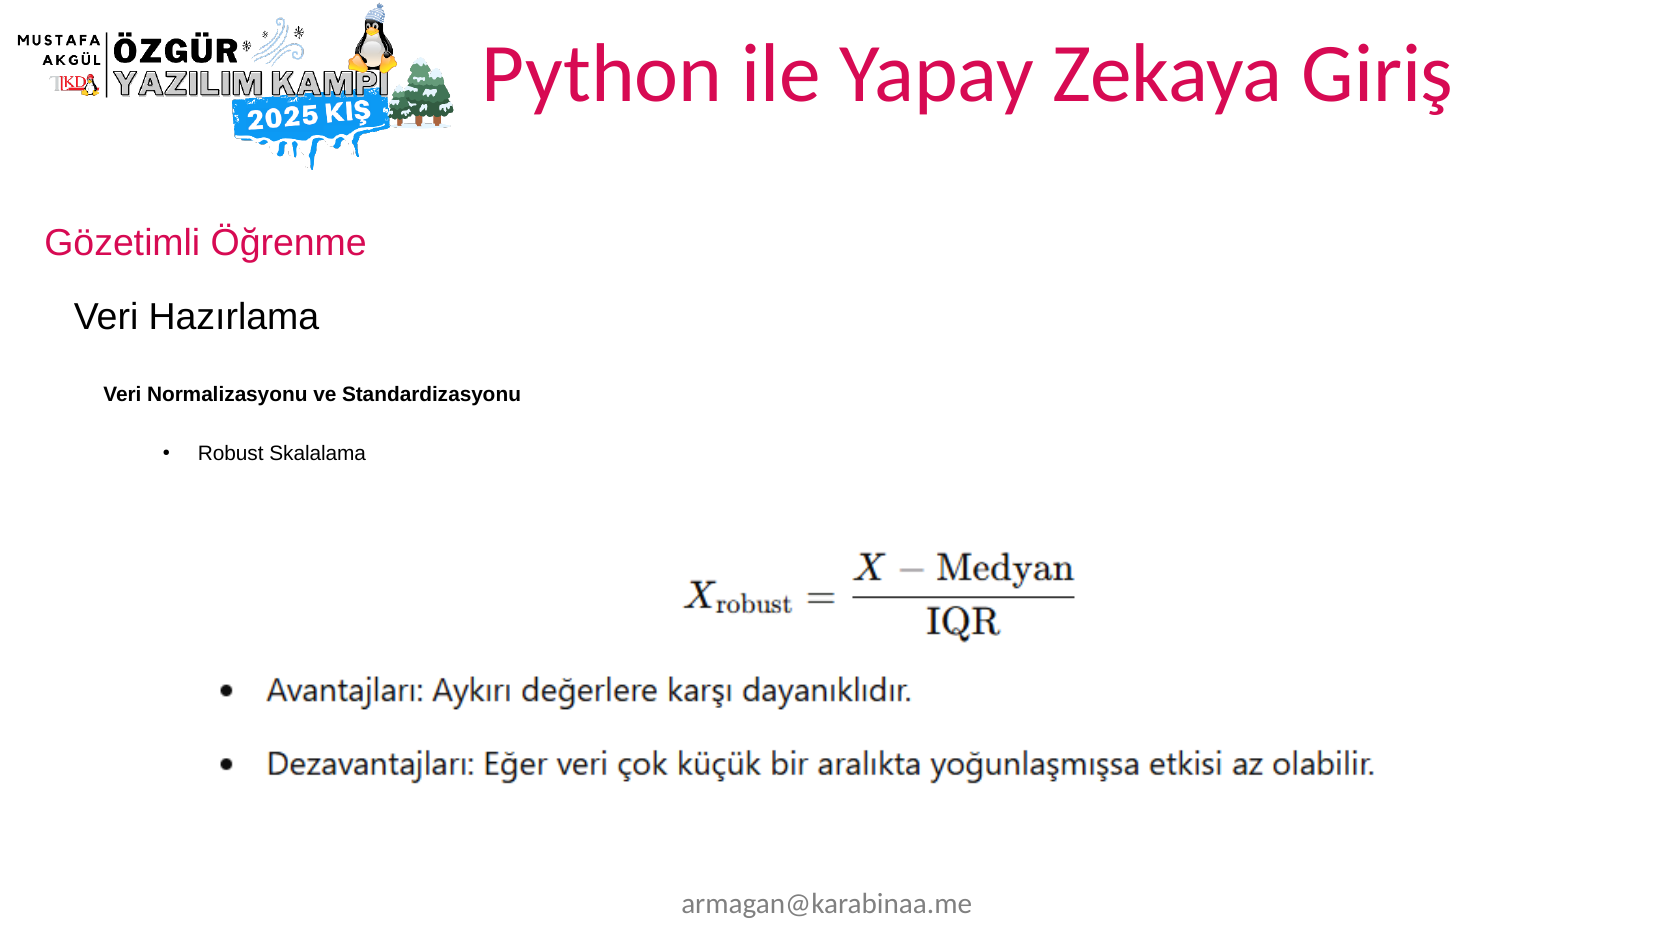

Python ile Yapay Zekaya Giriş
Gözetimli Öğrenme
Veri Hazırlama
Veri Normalizasyonu ve Standardizasyonu
Robust Skalalama
armagan@karabinaa.me